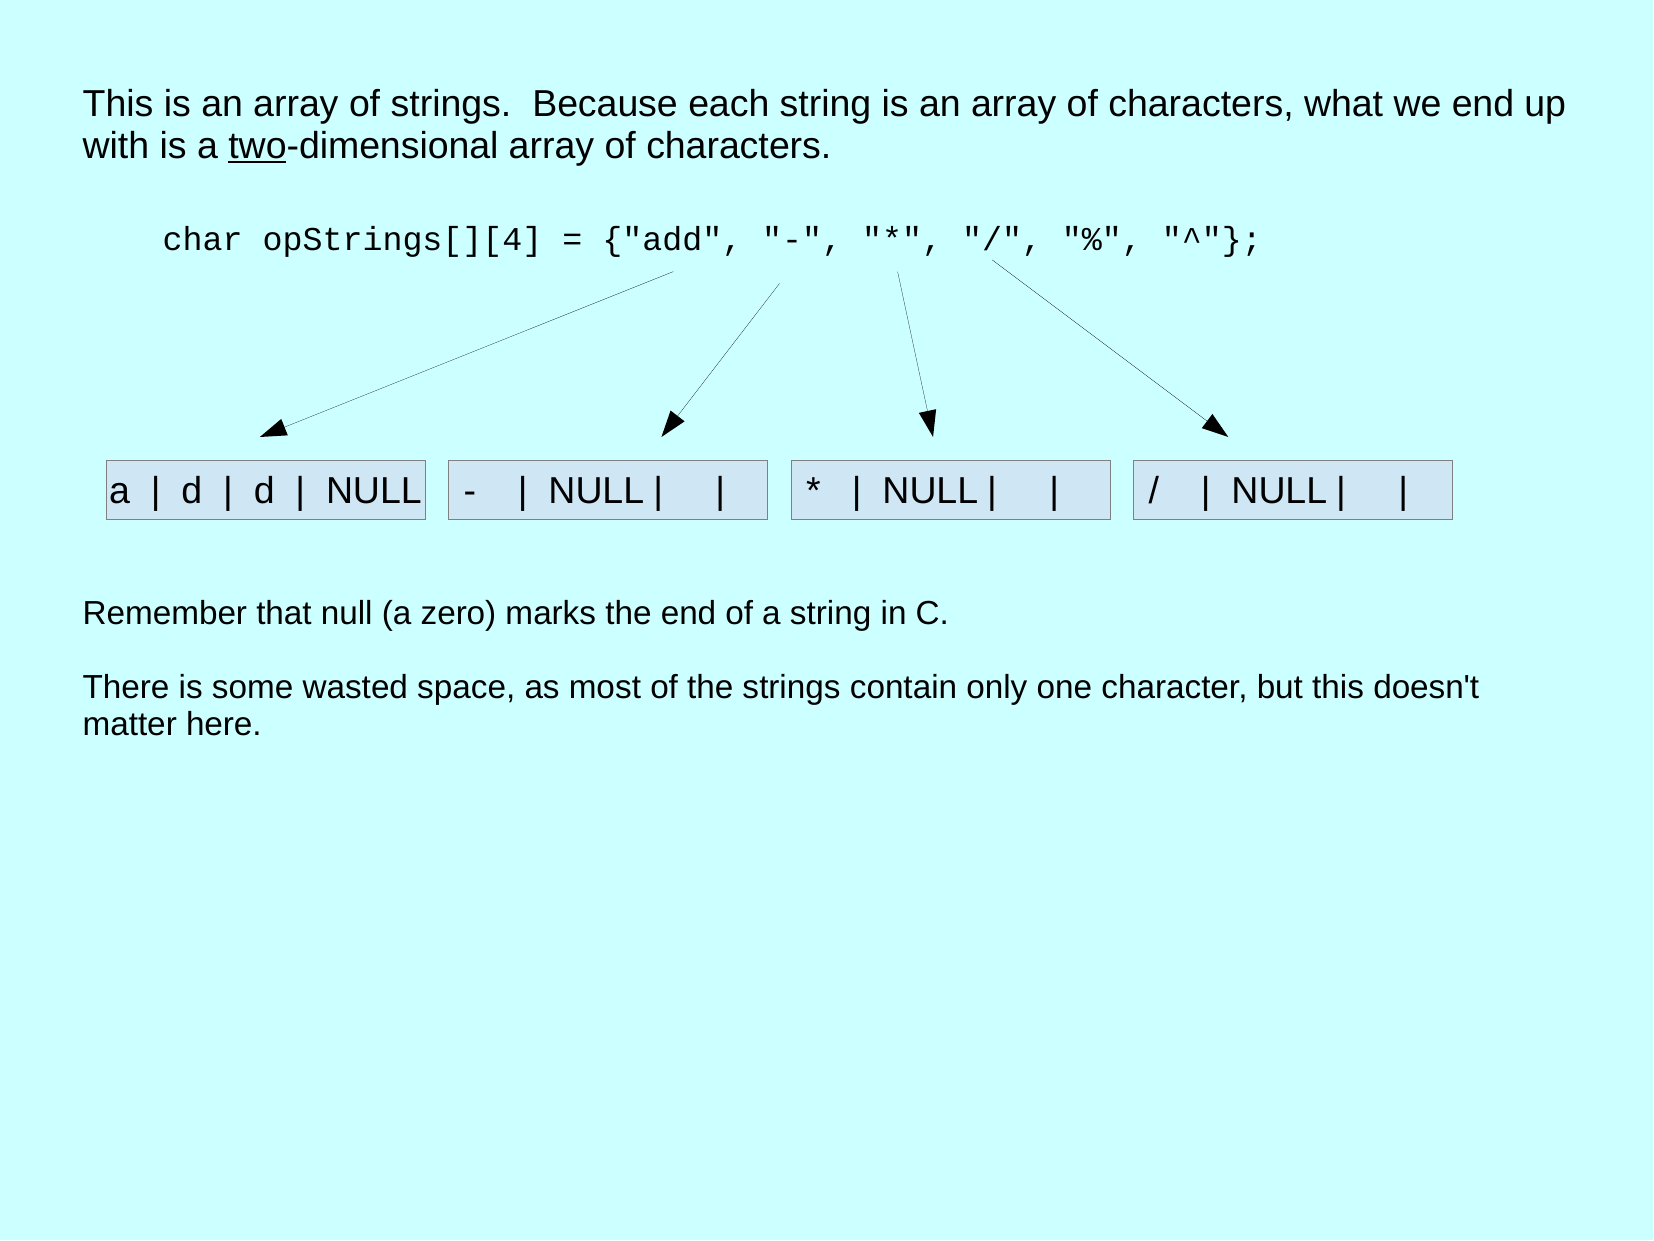

# This is an array of strings. Because each string is an array of characters, what we end up with is a two-dimensional array of characters.
 char opStrings[][4] = {"add", "-", "*", "/", "%", "^"};
Remember that null (a zero) marks the end of a string in C.
There is some wasted space, as most of the strings contain only one character, but this doesn't matter here.
a | d | d | NULL
- | NULL | |
* | NULL | |
/ | NULL | |